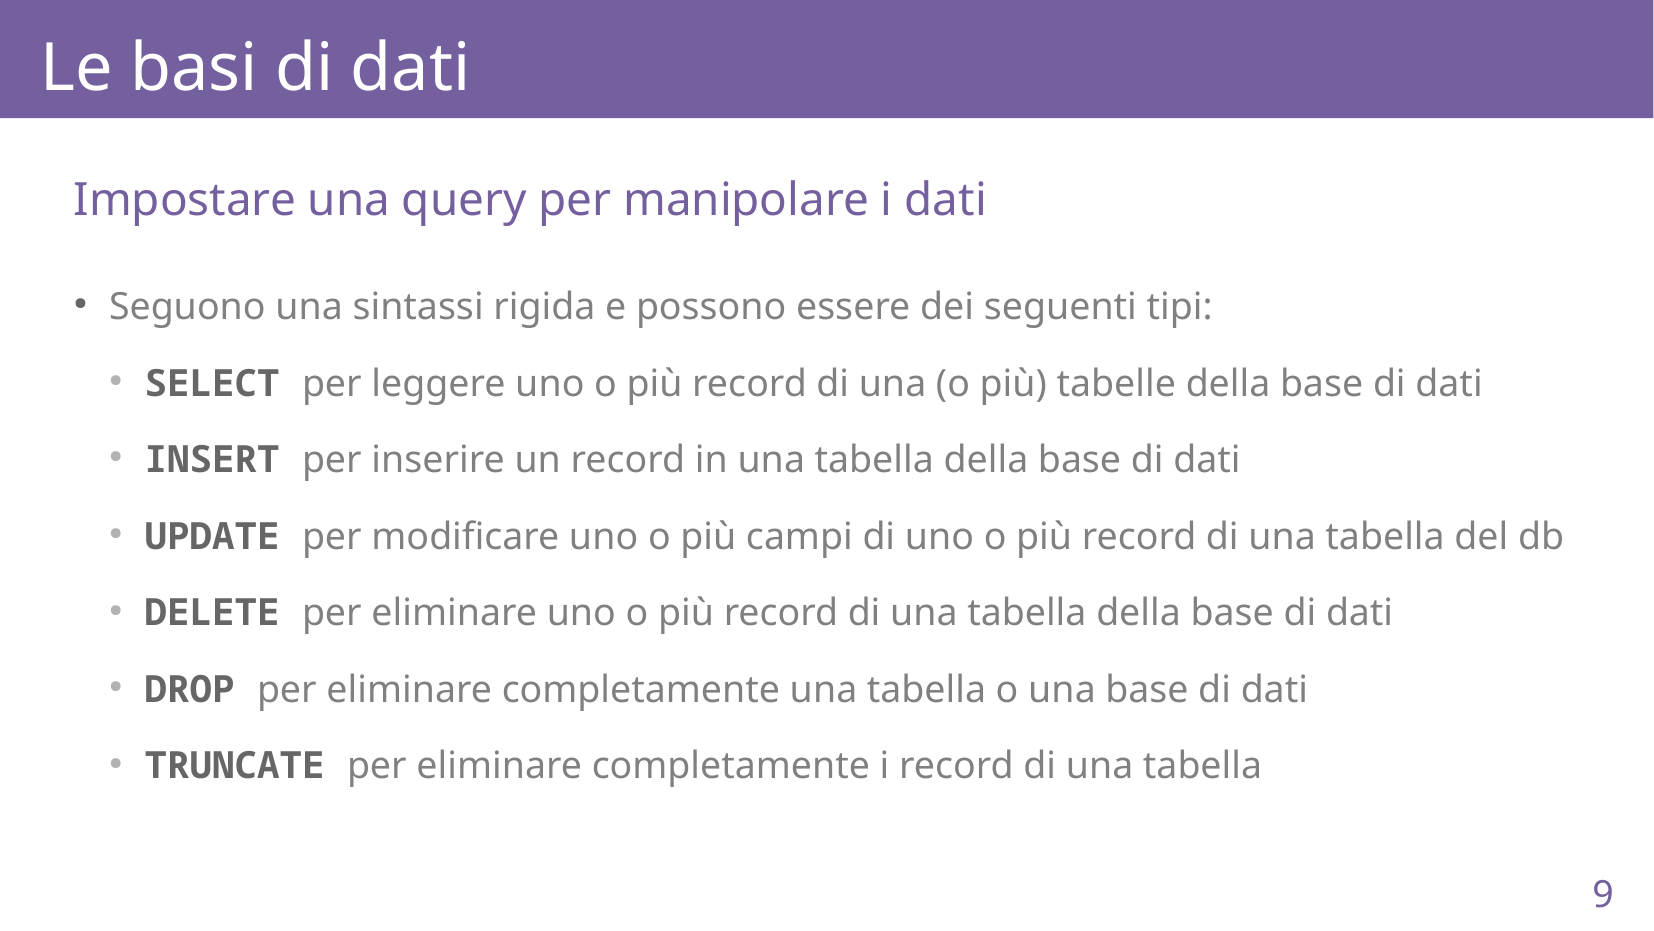

Le basi di dati
Impostare una query per manipolare i dati
Seguono una sintassi rigida e possono essere dei seguenti tipi:
SELECT per leggere uno o più record di una (o più) tabelle della base di dati
INSERT per inserire un record in una tabella della base di dati
UPDATE per modificare uno o più campi di uno o più record di una tabella del db
DELETE per eliminare uno o più record di una tabella della base di dati
DROP per eliminare completamente una tabella o una base di dati
TRUNCATE per eliminare completamente i record di una tabella